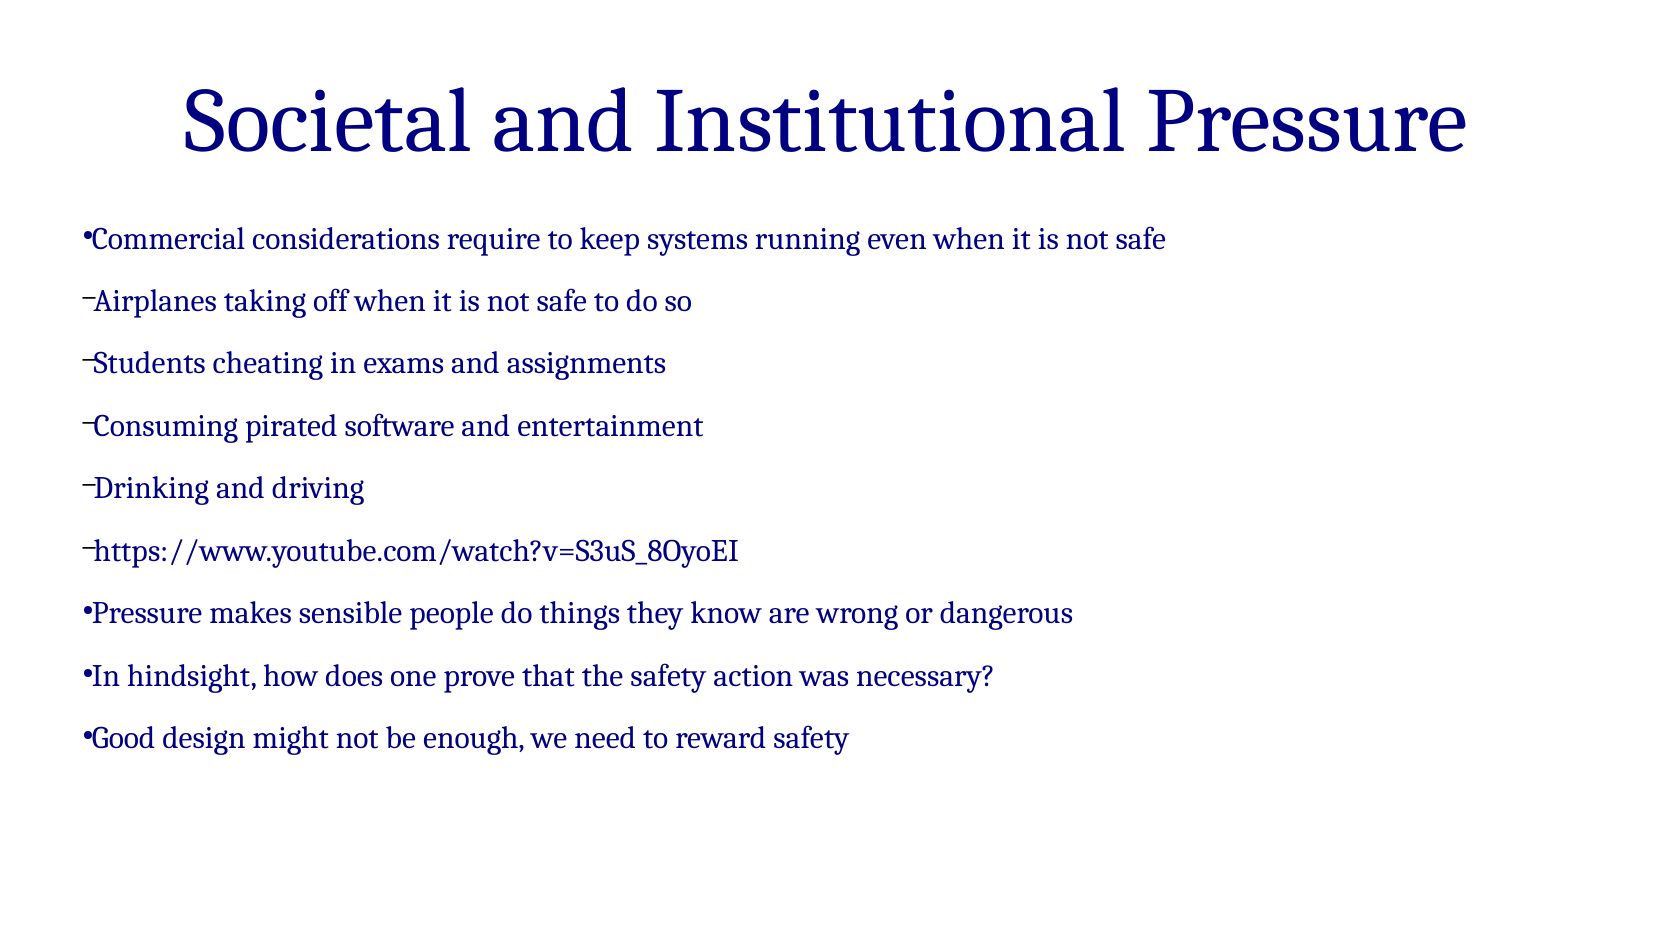

# Societal and Institutional Pressure
Commercial considerations require to keep systems running even when it is not safe
Airplanes taking off when it is not safe to do so
Students cheating in exams and assignments
Consuming pirated software and entertainment
Drinking and driving
https://www.youtube.com/watch?v=S3uS_8OyoEI
Pressure makes sensible people do things they know are wrong or dangerous
In hindsight, how does one prove that the safety action was necessary?
Good design might not be enough, we need to reward safety